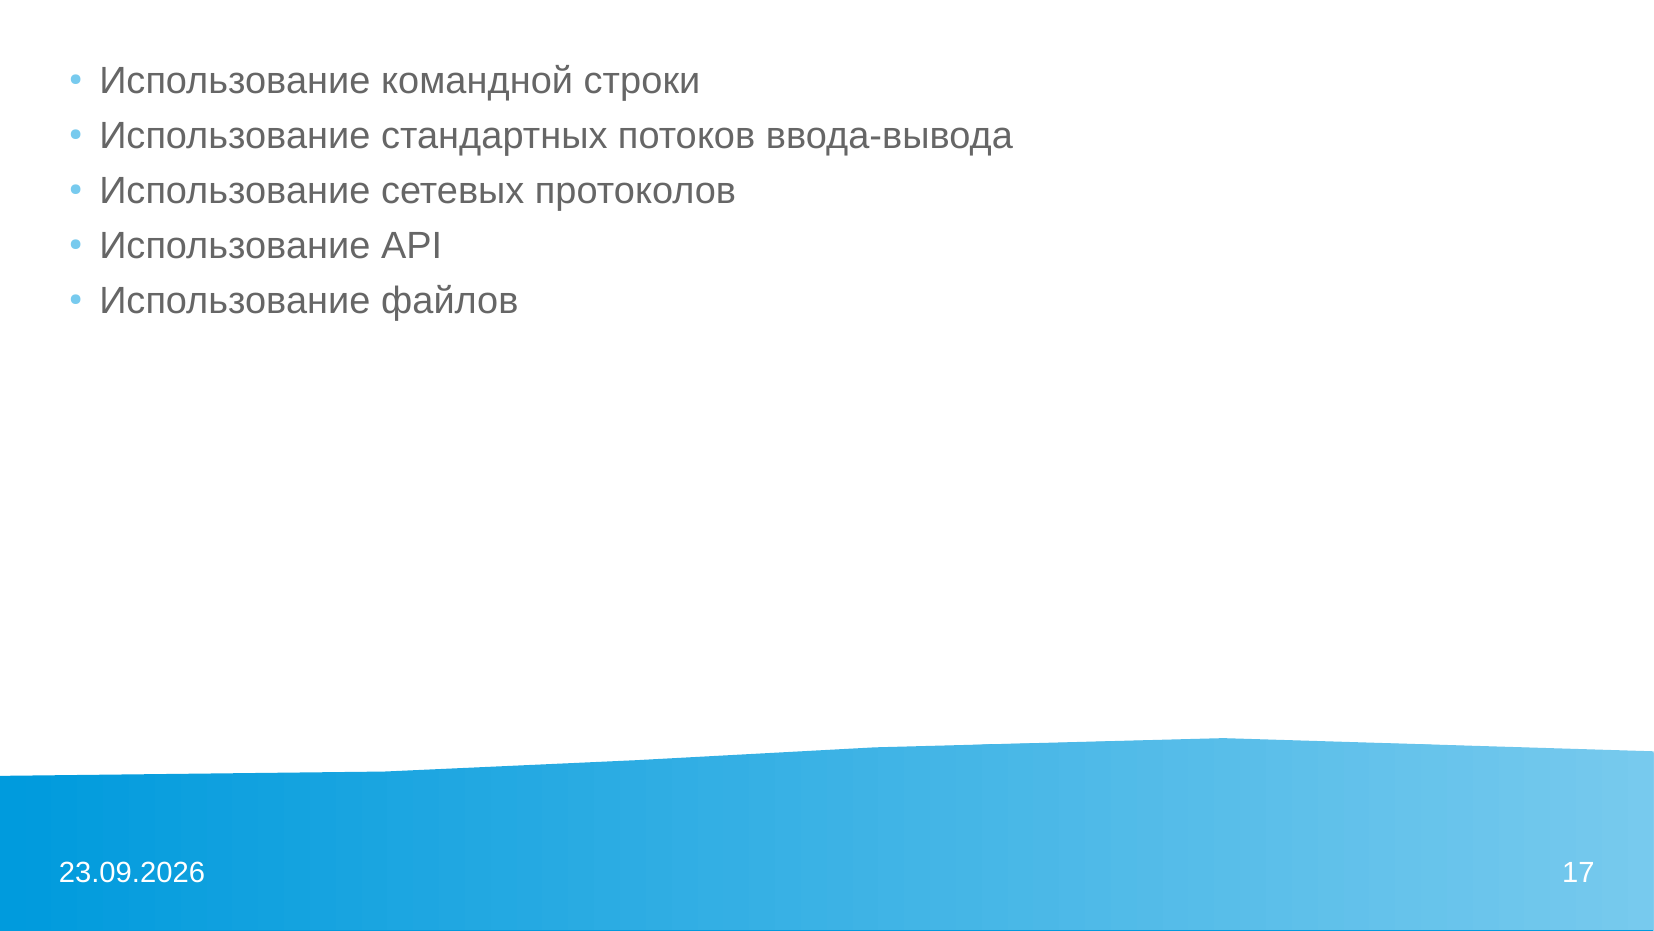

# Использование командной строки
Использование стандартных потоков ввода-вывода
Использование сетевых протоколов
Использование API
Использование файлов